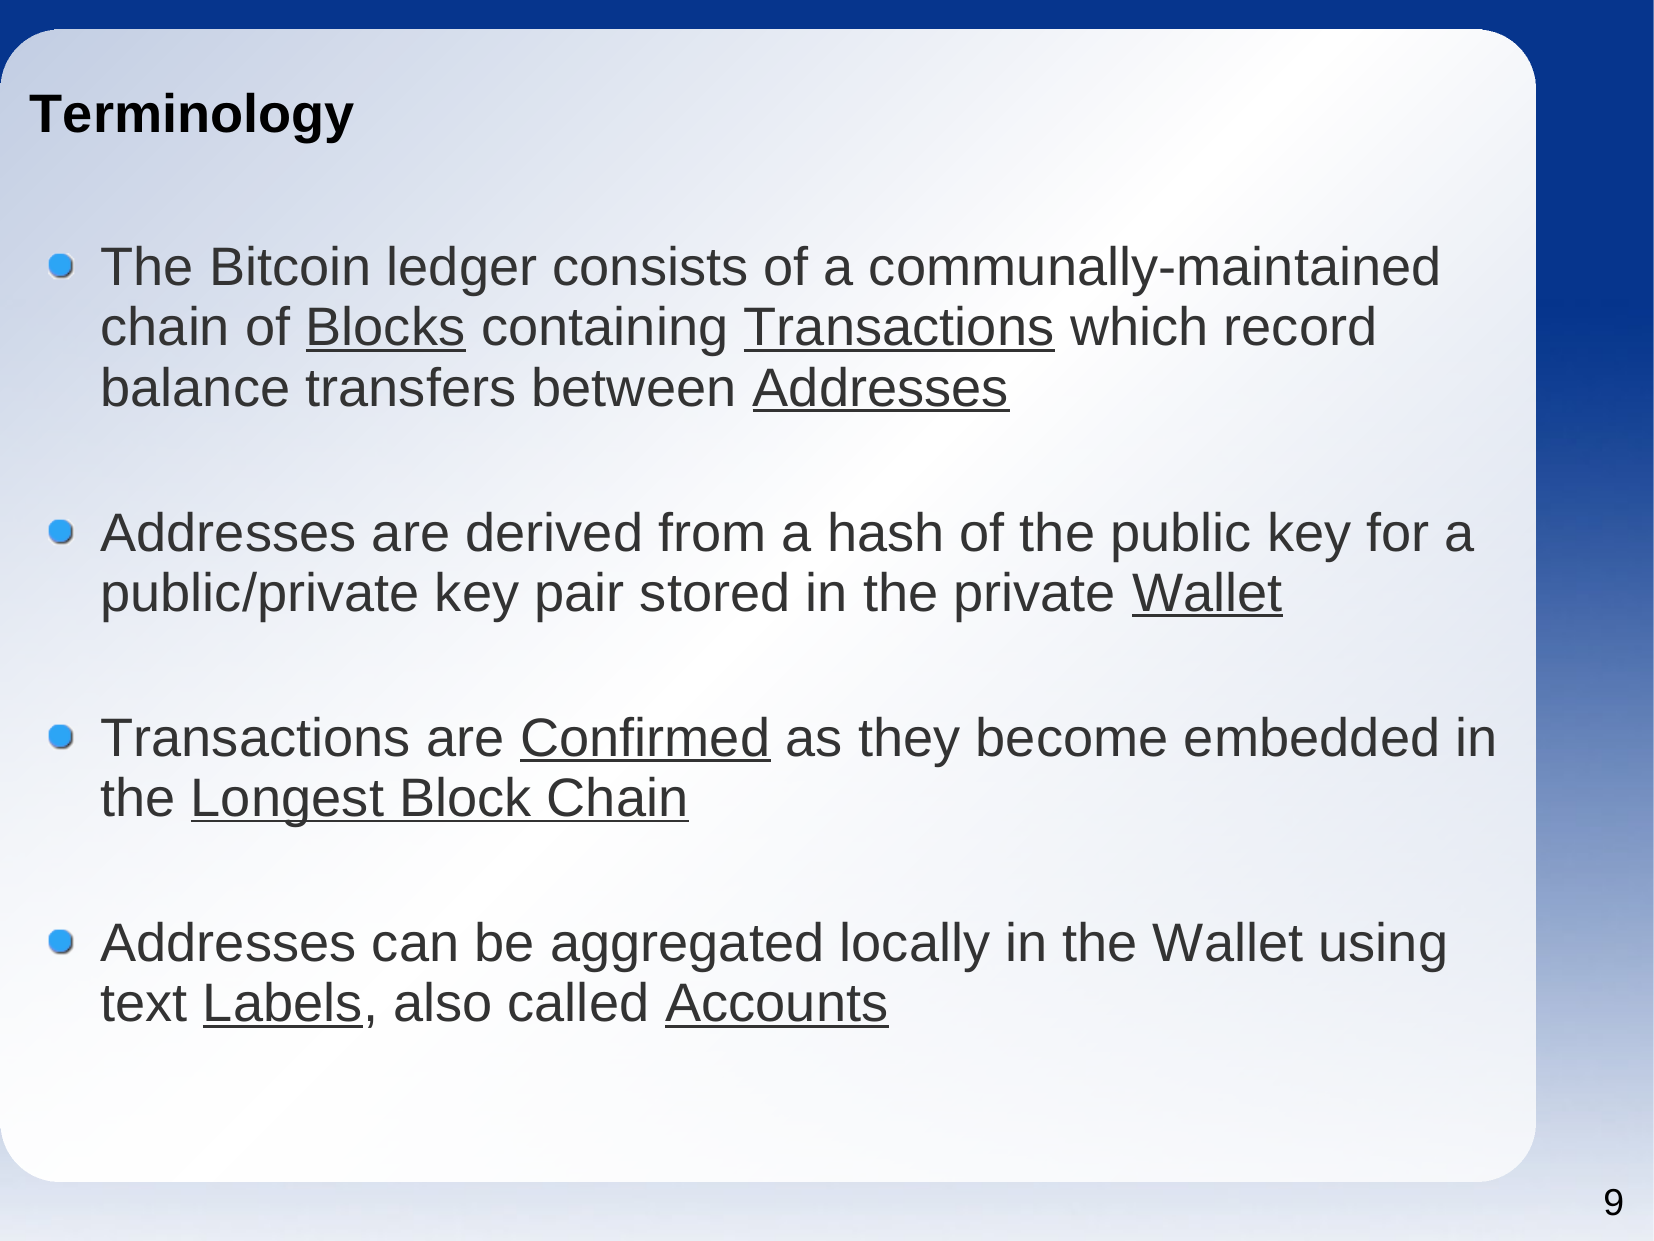

# Terminology
The Bitcoin ledger consists of a communally-maintained chain of Blocks containing Transactions which record balance transfers between Addresses
Addresses are derived from a hash of the public key for a public/private key pair stored in the private Wallet
Transactions are Confirmed as they become embedded in the Longest Block Chain
Addresses can be aggregated locally in the Wallet using text Labels, also called Accounts
9